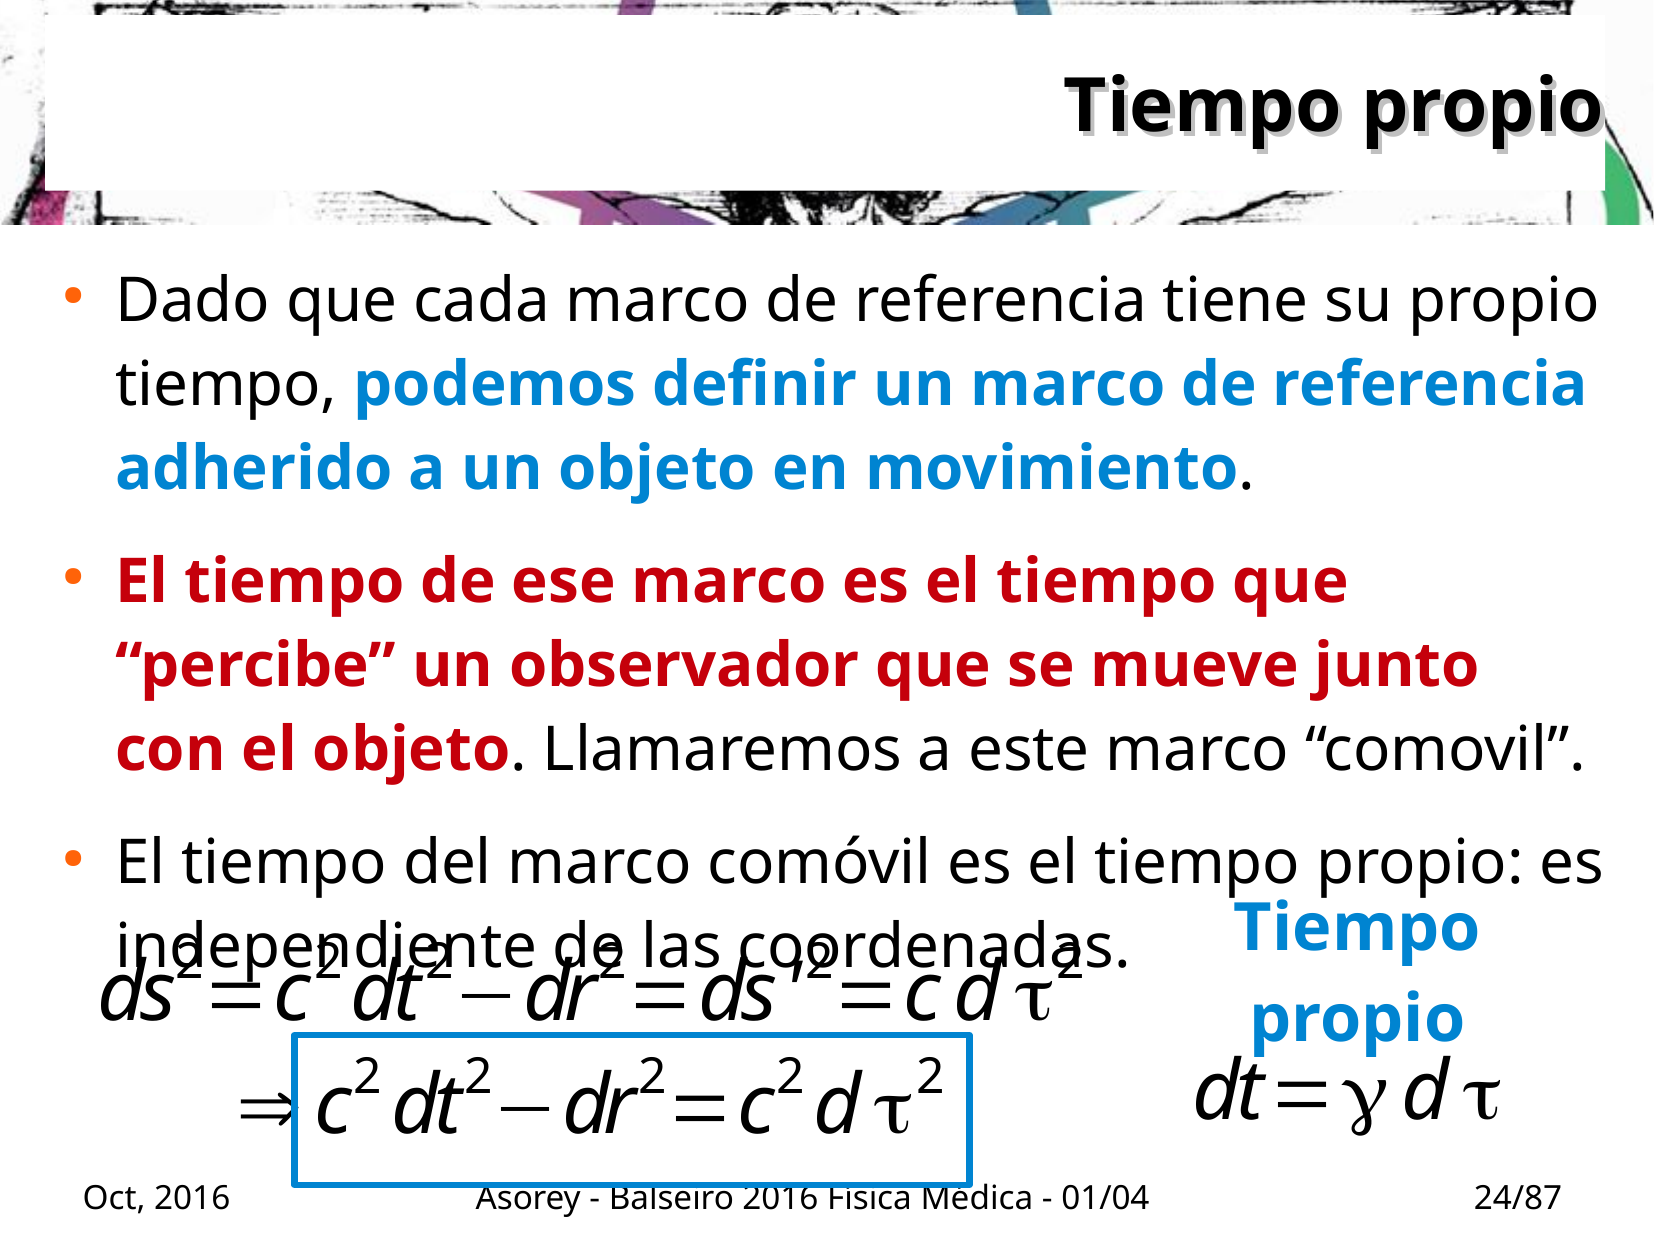

# Tiempo propio
Dado que cada marco de referencia tiene su propio tiempo, podemos definir un marco de referencia adherido a un objeto en movimiento.
El tiempo de ese marco es el tiempo que “percibe” un observador que se mueve junto con el objeto. Llamaremos a este marco “comovil”.
El tiempo del marco comóvil es el tiempo propio: es independiente de las coordenadas.
Tiempo propio
Oct, 2016
Asorey - Balseiro 2016 Física Médica - 01/04
24